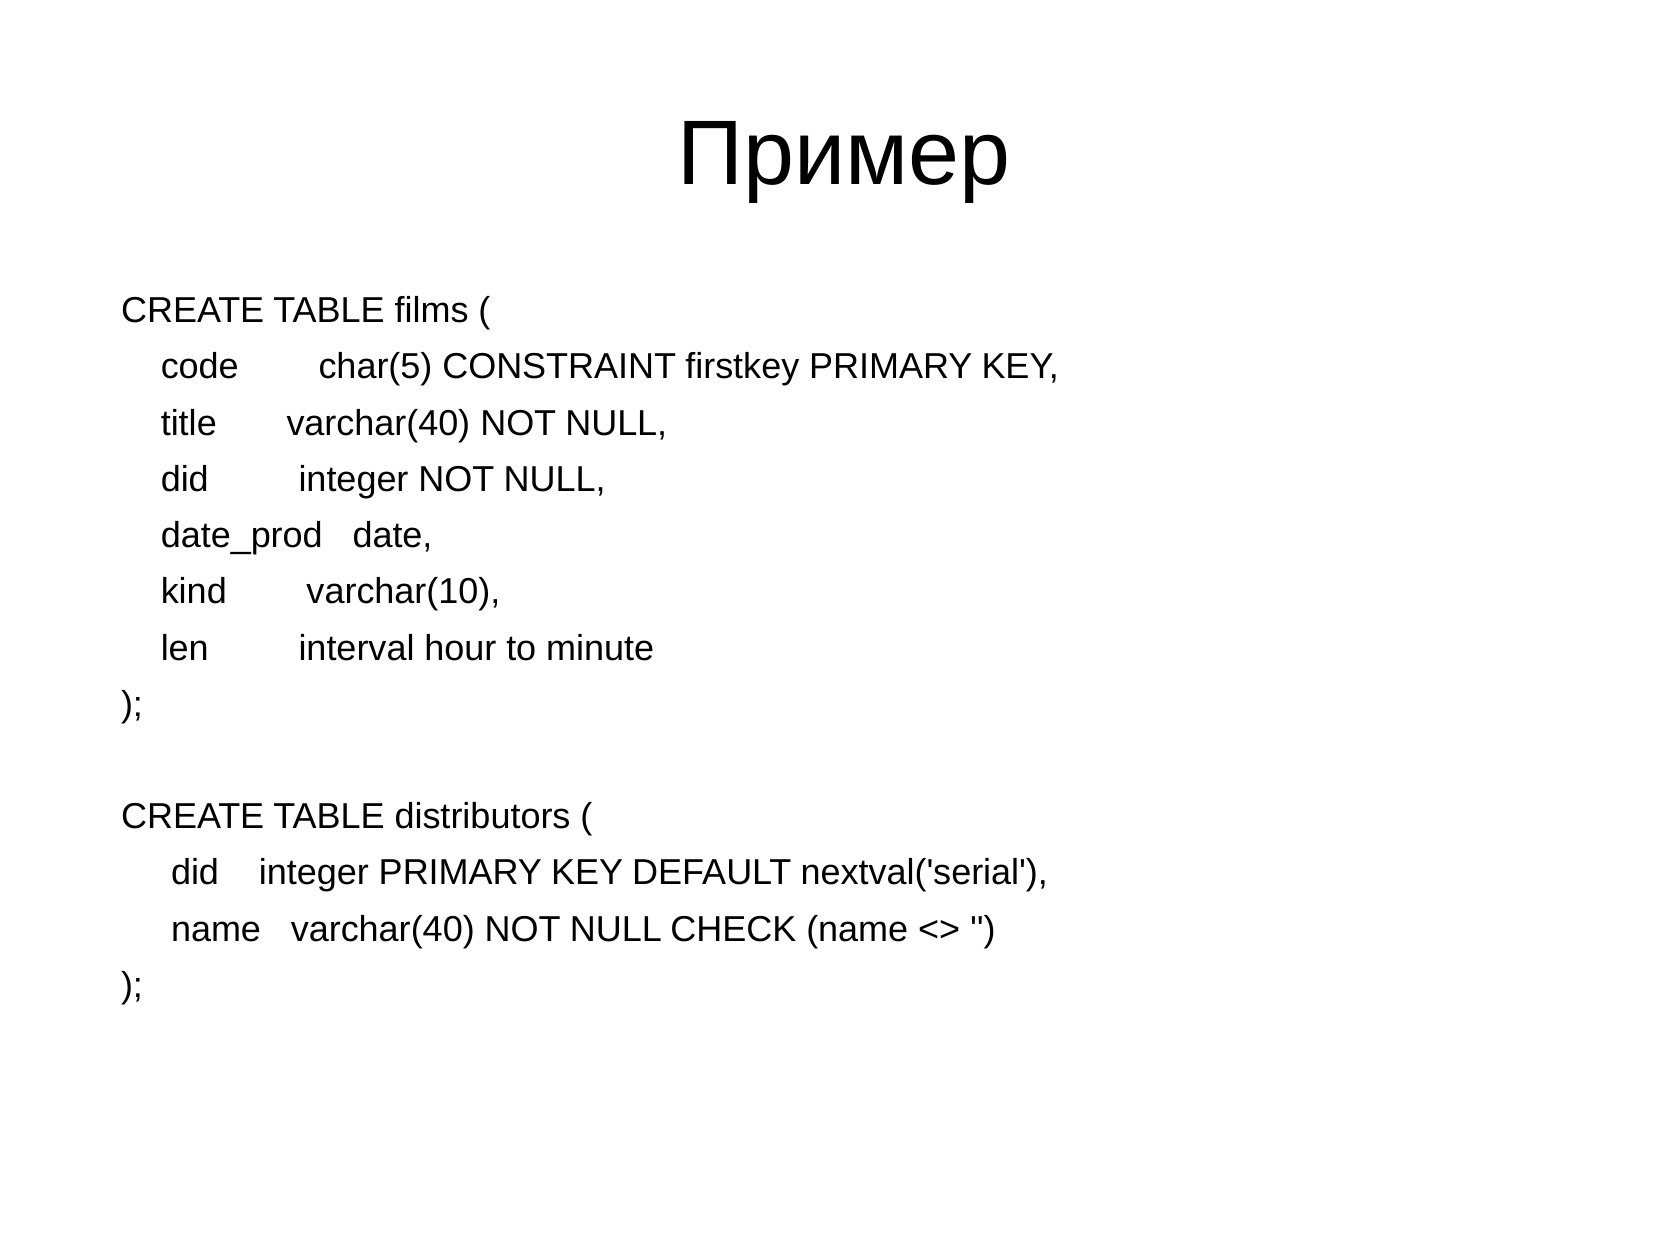

# Пример
CREATE TABLE films (
 code char(5) CONSTRAINT firstkey PRIMARY KEY,
 title varchar(40) NOT NULL,
 did integer NOT NULL,
 date_prod date,
 kind varchar(10),
 len interval hour to minute
);
CREATE TABLE distributors (
 did integer PRIMARY KEY DEFAULT nextval('serial'),
 name varchar(40) NOT NULL CHECK (name <> '')
);